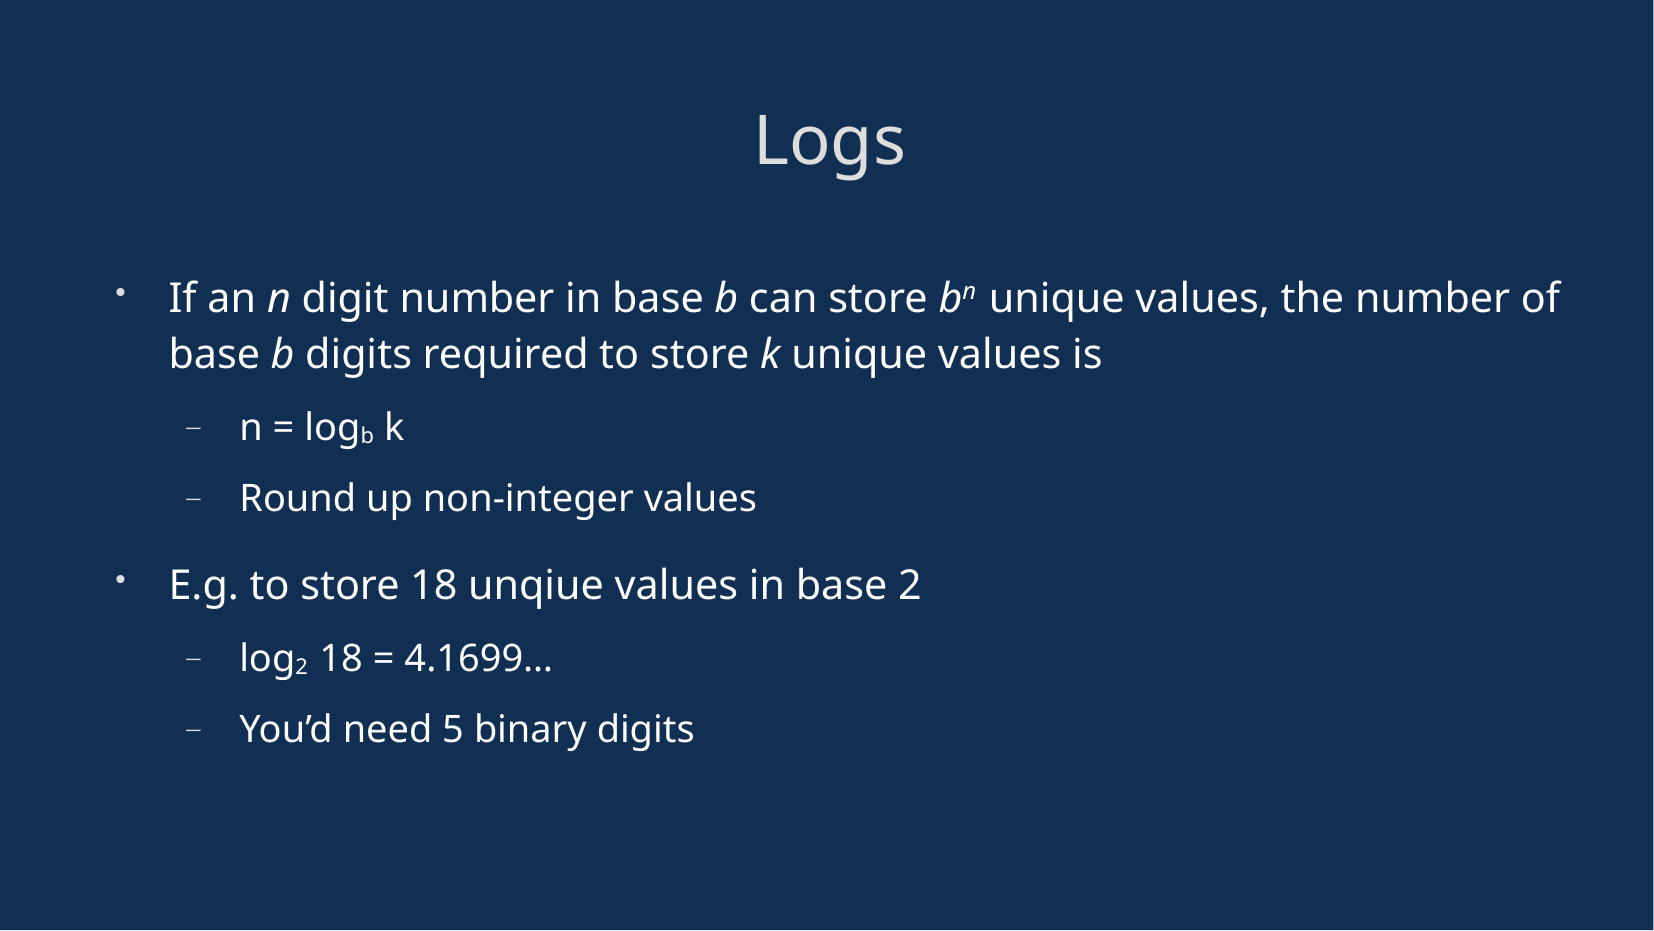

# Logs
If an n digit number in base b can store bn unique values, the number of base b digits required to store k unique values is
n = logb k
Round up non-integer values
E.g. to store 18 unqiue values in base 2
log2 18 = 4.1699…
You’d need 5 binary digits